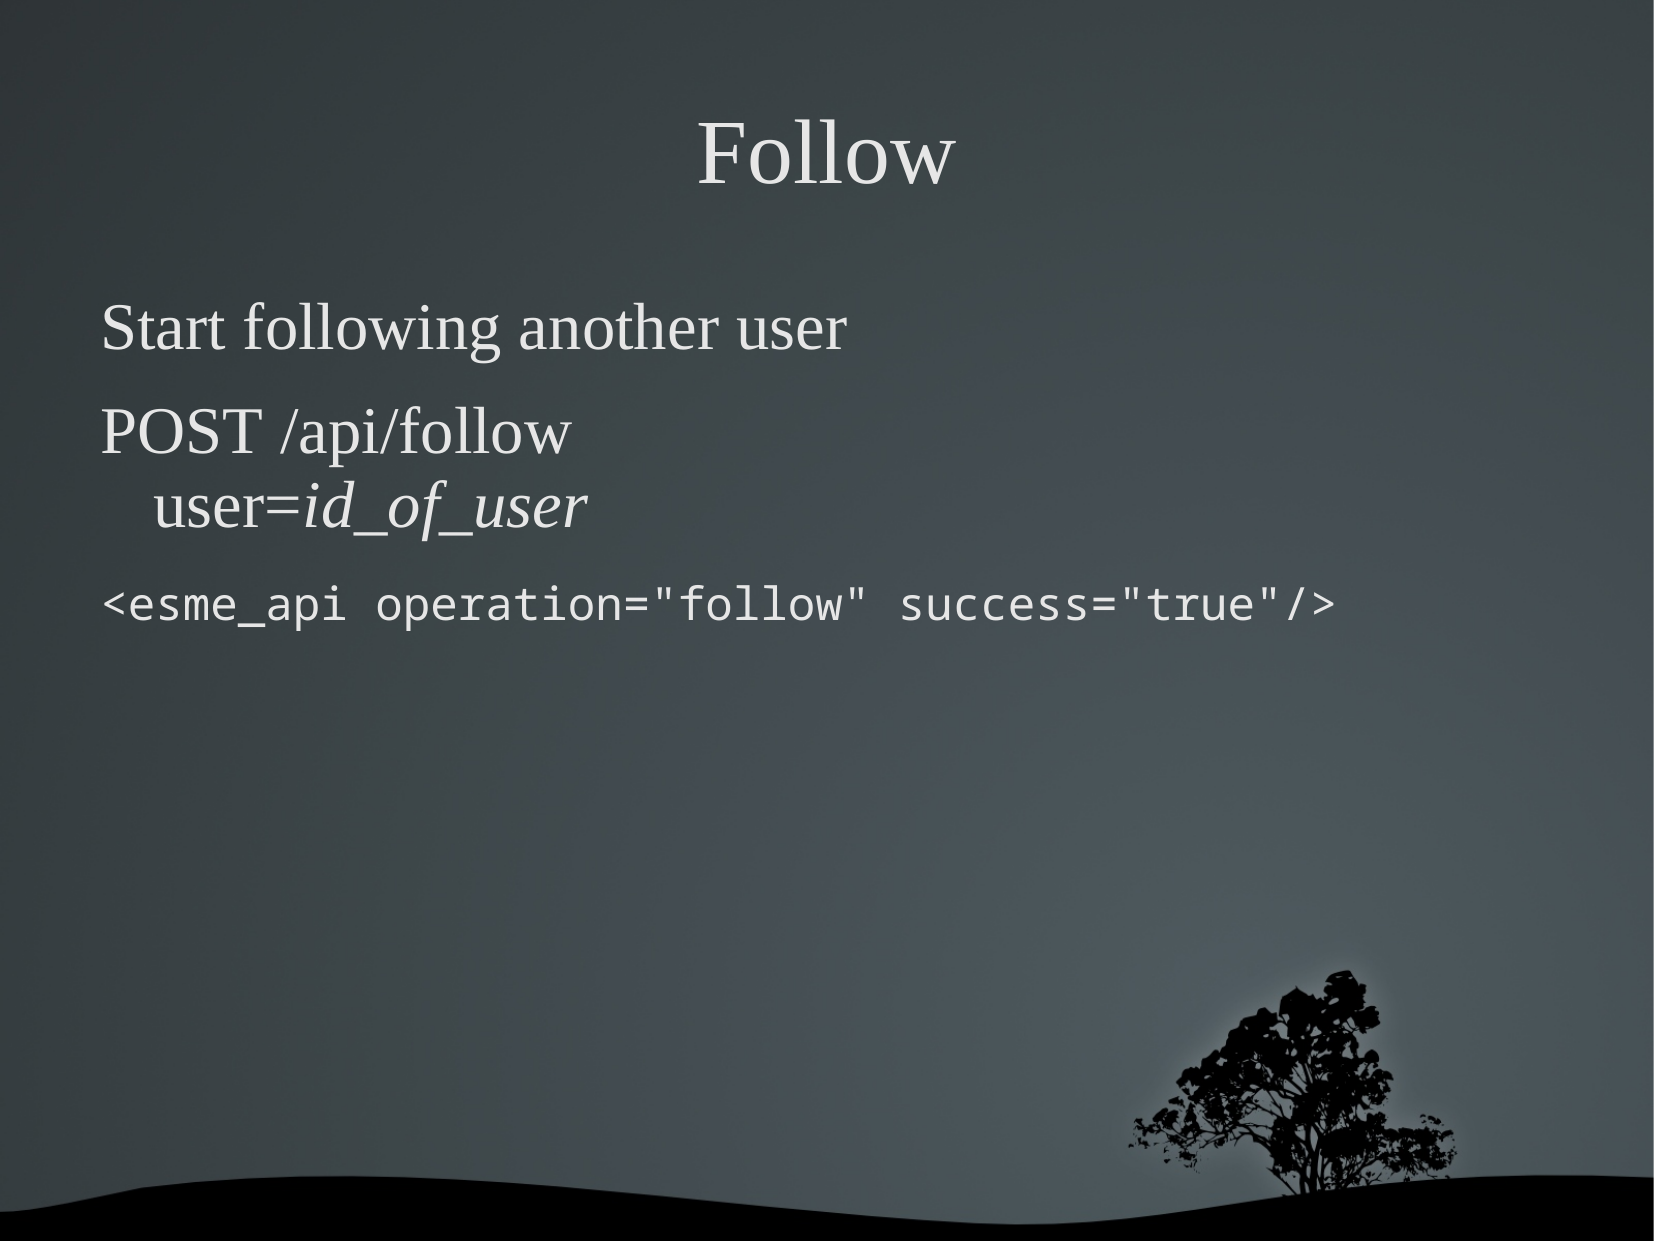

# Follow
Start following another user
POST /api/follow
user=id_of_user
<esme_api operation="follow" success="true"/>